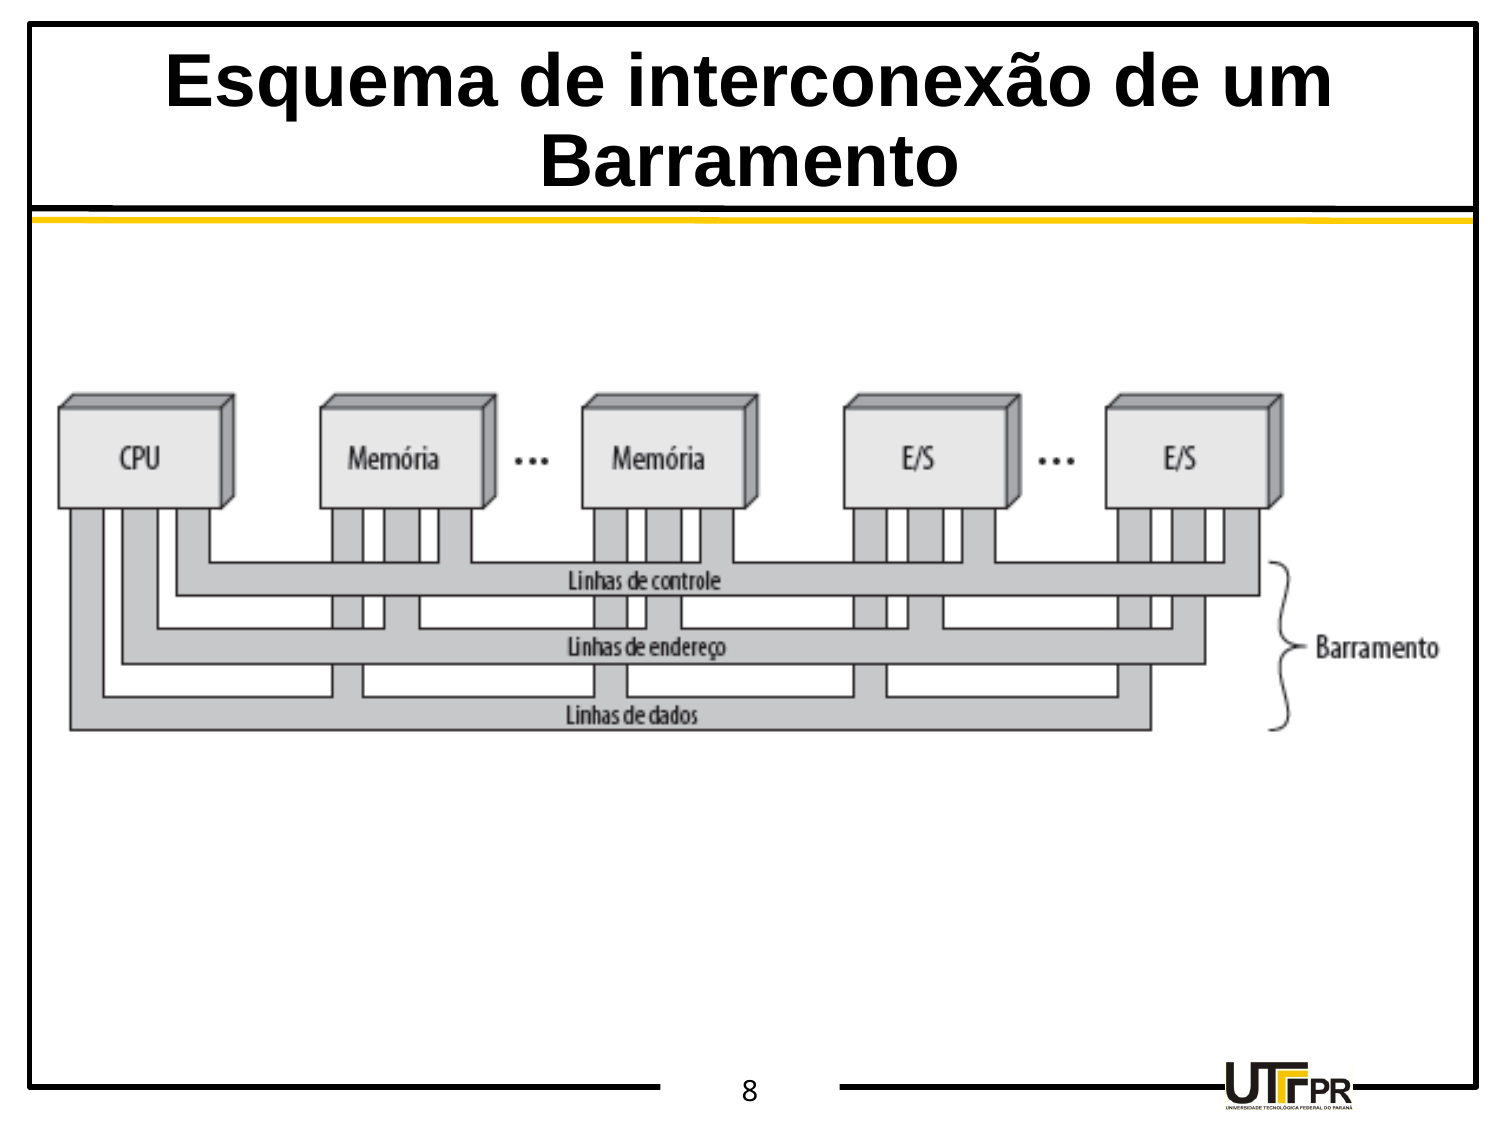

# Esquema de interconexão de um Barramento